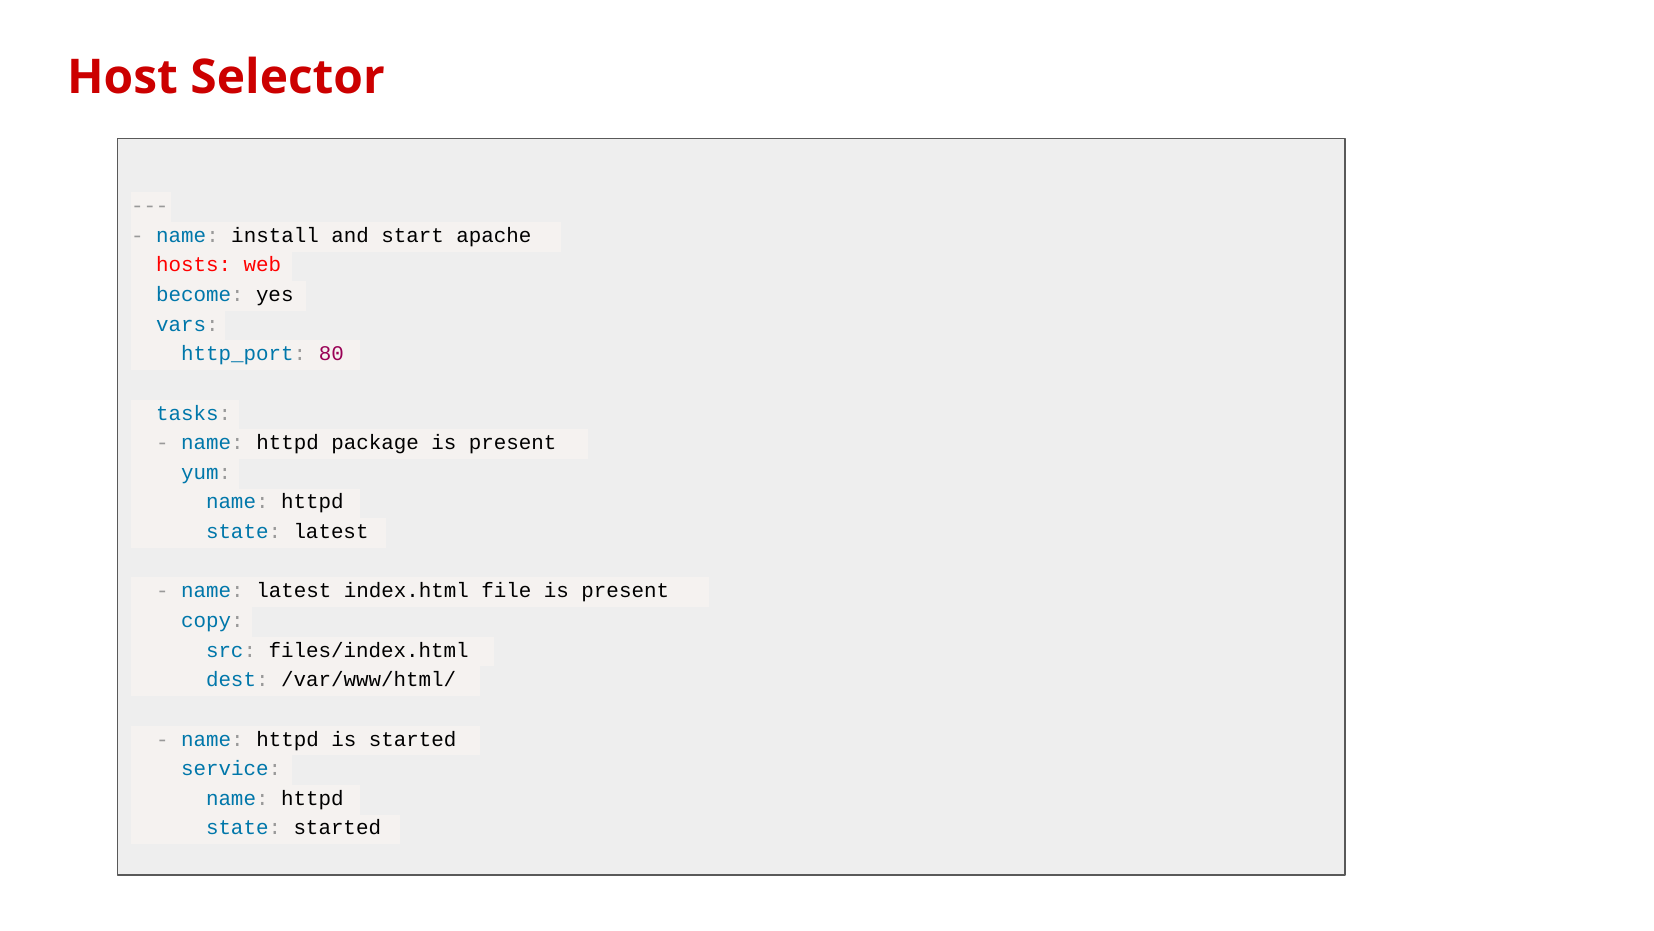

Host Selector
---
- name: install and start apache
 hosts: web
 become: yes
 vars:
 http_port: 80
 tasks:
 - name: httpd package is present
 yum:
 name: httpd
 state: latest
 - name: latest index.html file is present
 copy:
 src: files/index.html
 dest: /var/www/html/
 - name: httpd is started
 service:
 name: httpd
 state: started